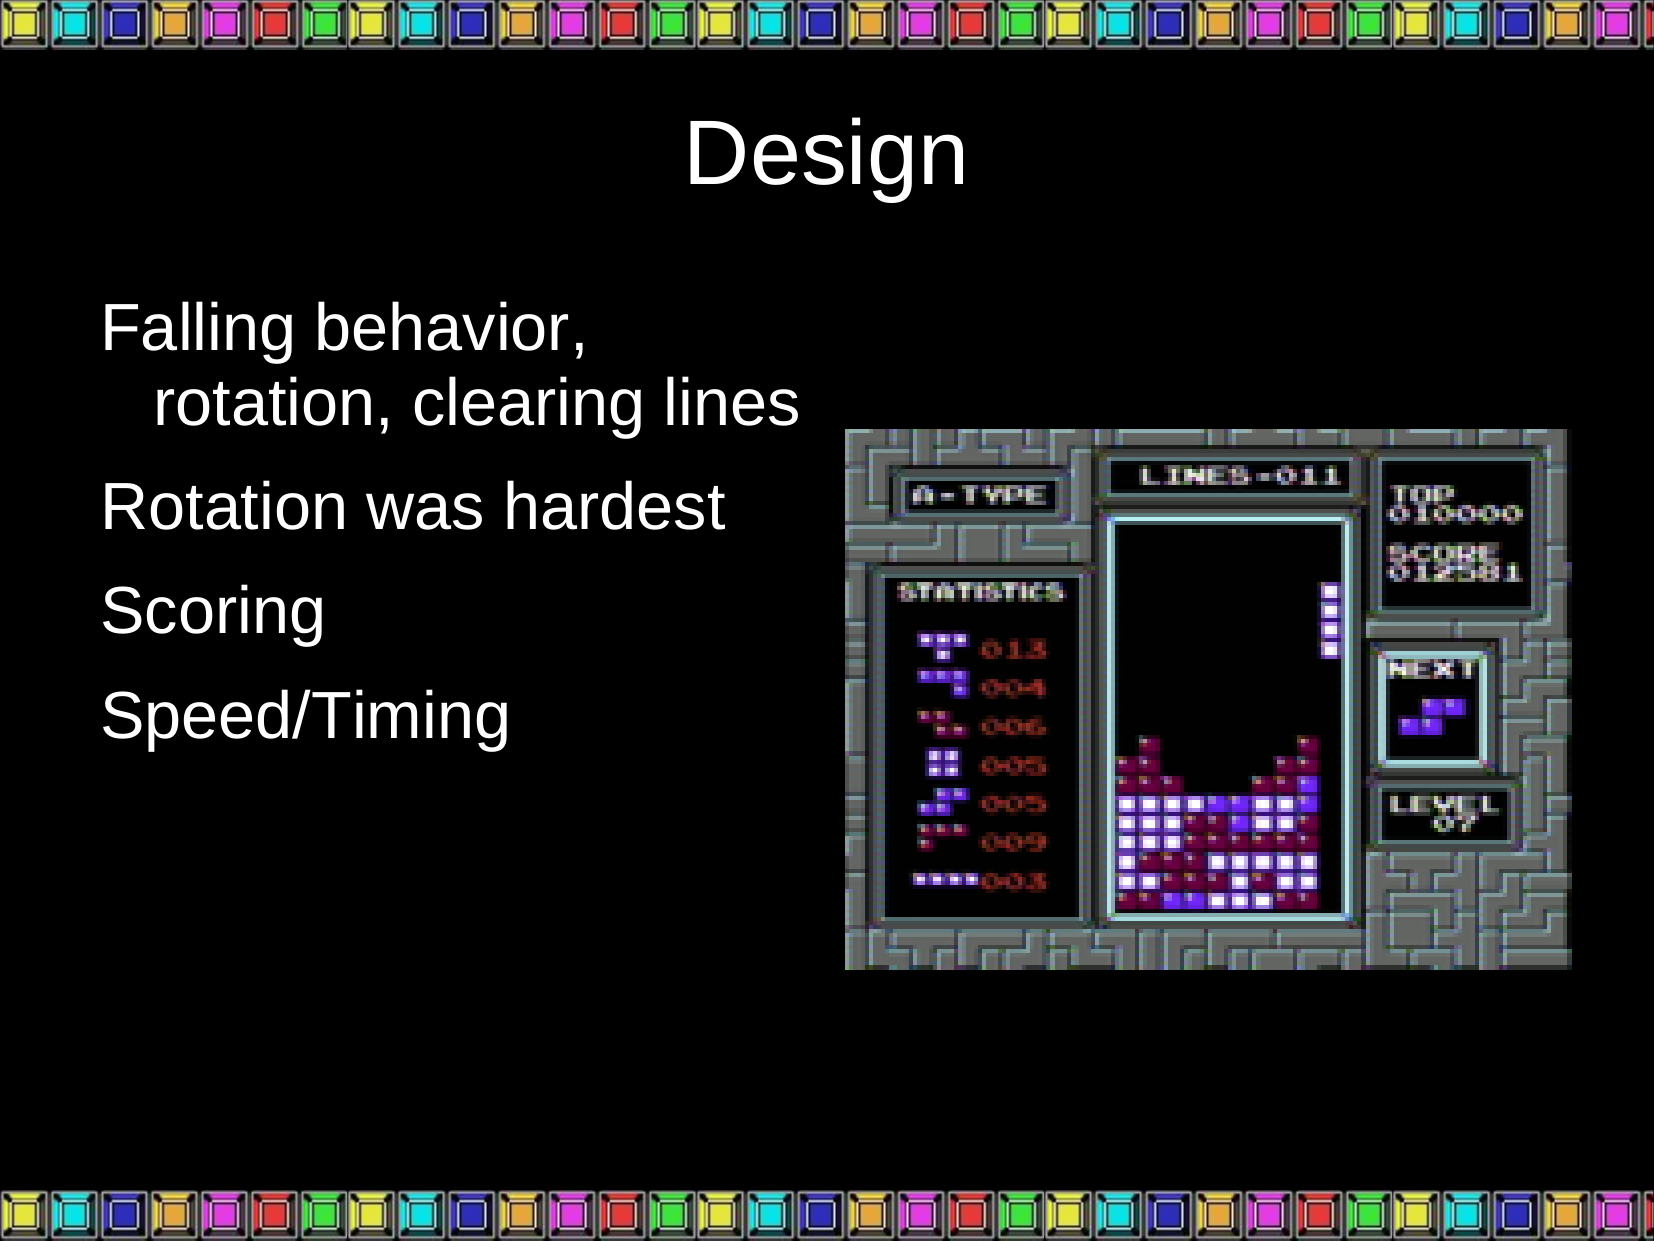

# Design
Falling behavior, rotation, clearing lines
Rotation was hardest
Scoring
Speed/Timing